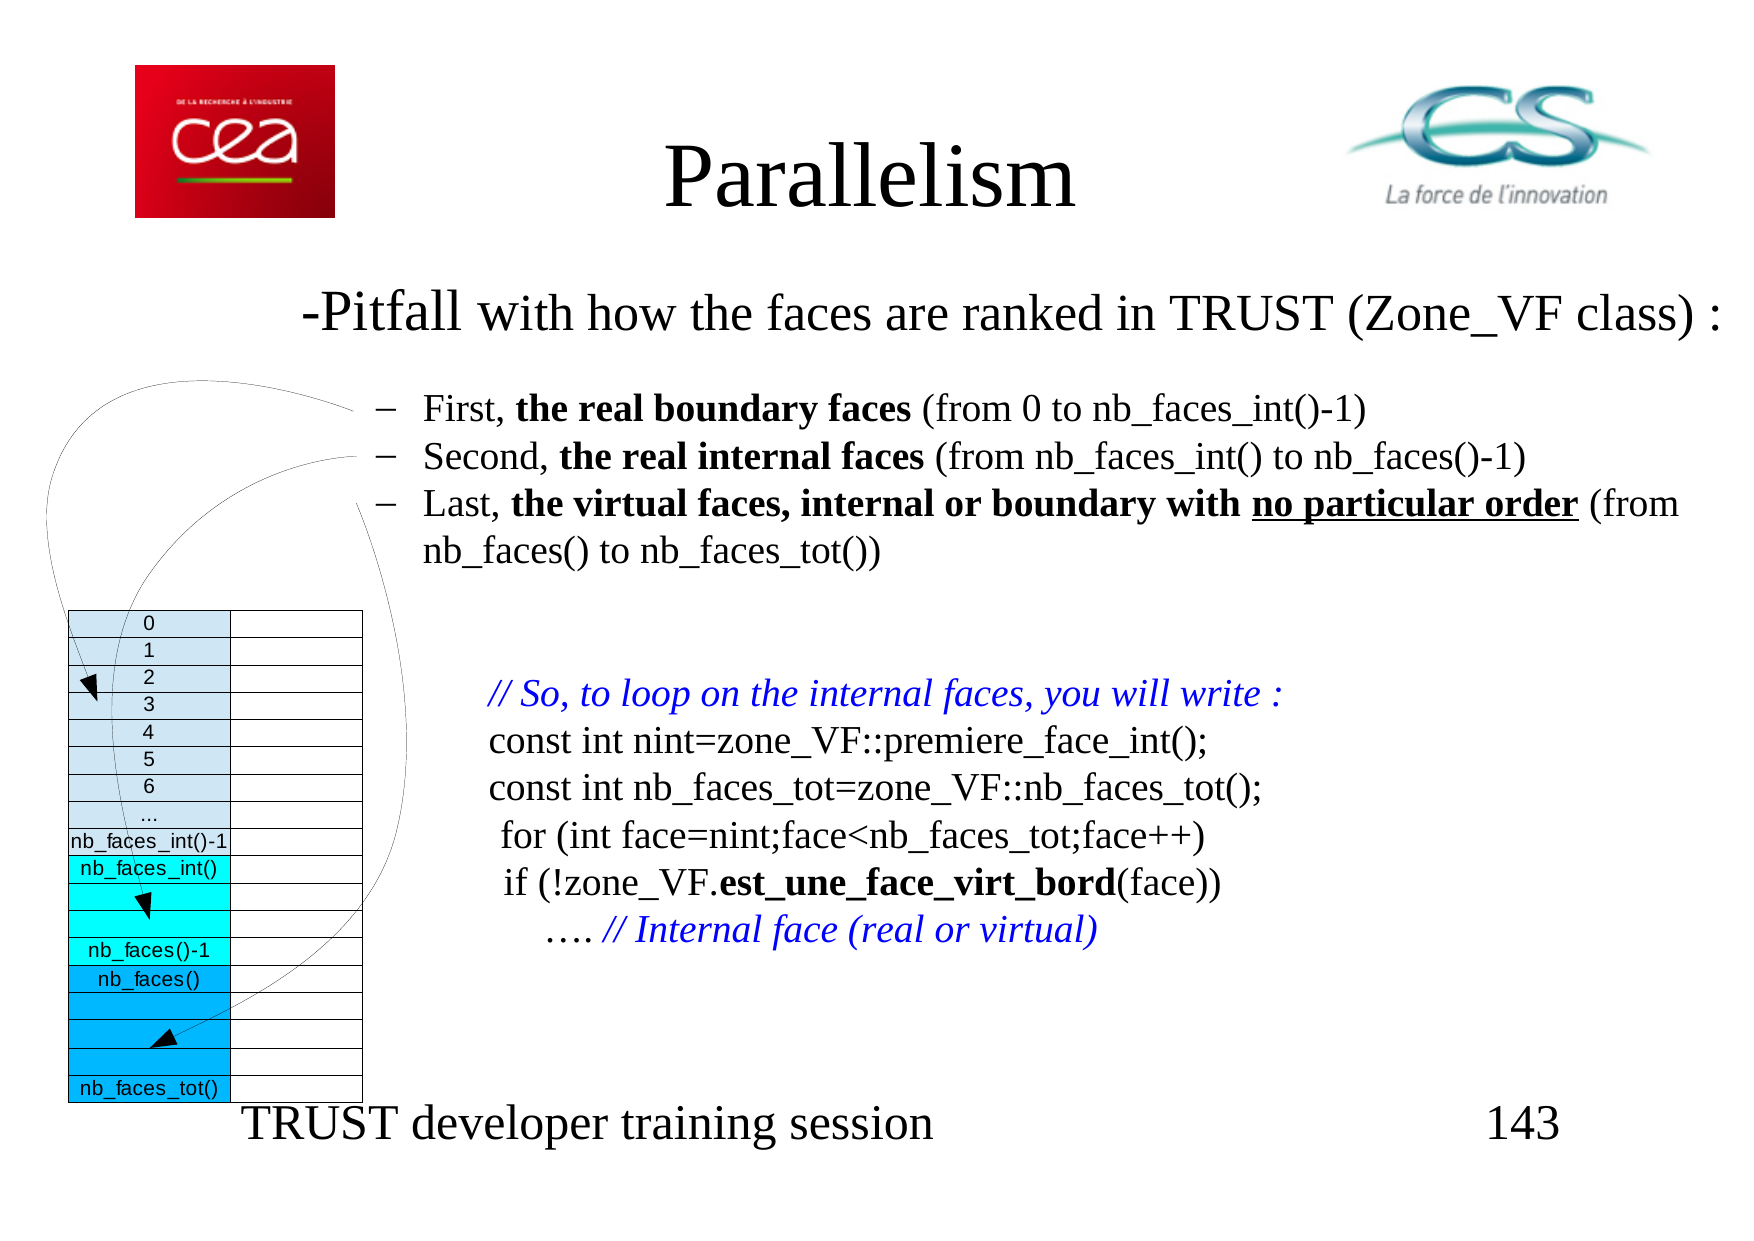

# Parallelism
-Pitfall with how the faces are ranked in TRUST (Zone_VF class) :
First, the real boundary faces (from 0 to nb_faces_int()-1)
Second, the real internal faces (from nb_faces_int() to nb_faces()-1)
Last, the virtual faces, internal or boundary with no particular order (from nb_faces() to nb_faces_tot())
// So, to loop on the internal faces, you will write :
const int nint=zone_VF::premiere_face_int();
const int nb_faces_tot=zone_VF::nb_faces_tot();
for (int face=nint;face<nb_faces_tot;face++)
 	if (!zone_VF.est_une_face_virt_bord(face))
	 …. // Internal face (real or virtual)
TRUST developer training session
143